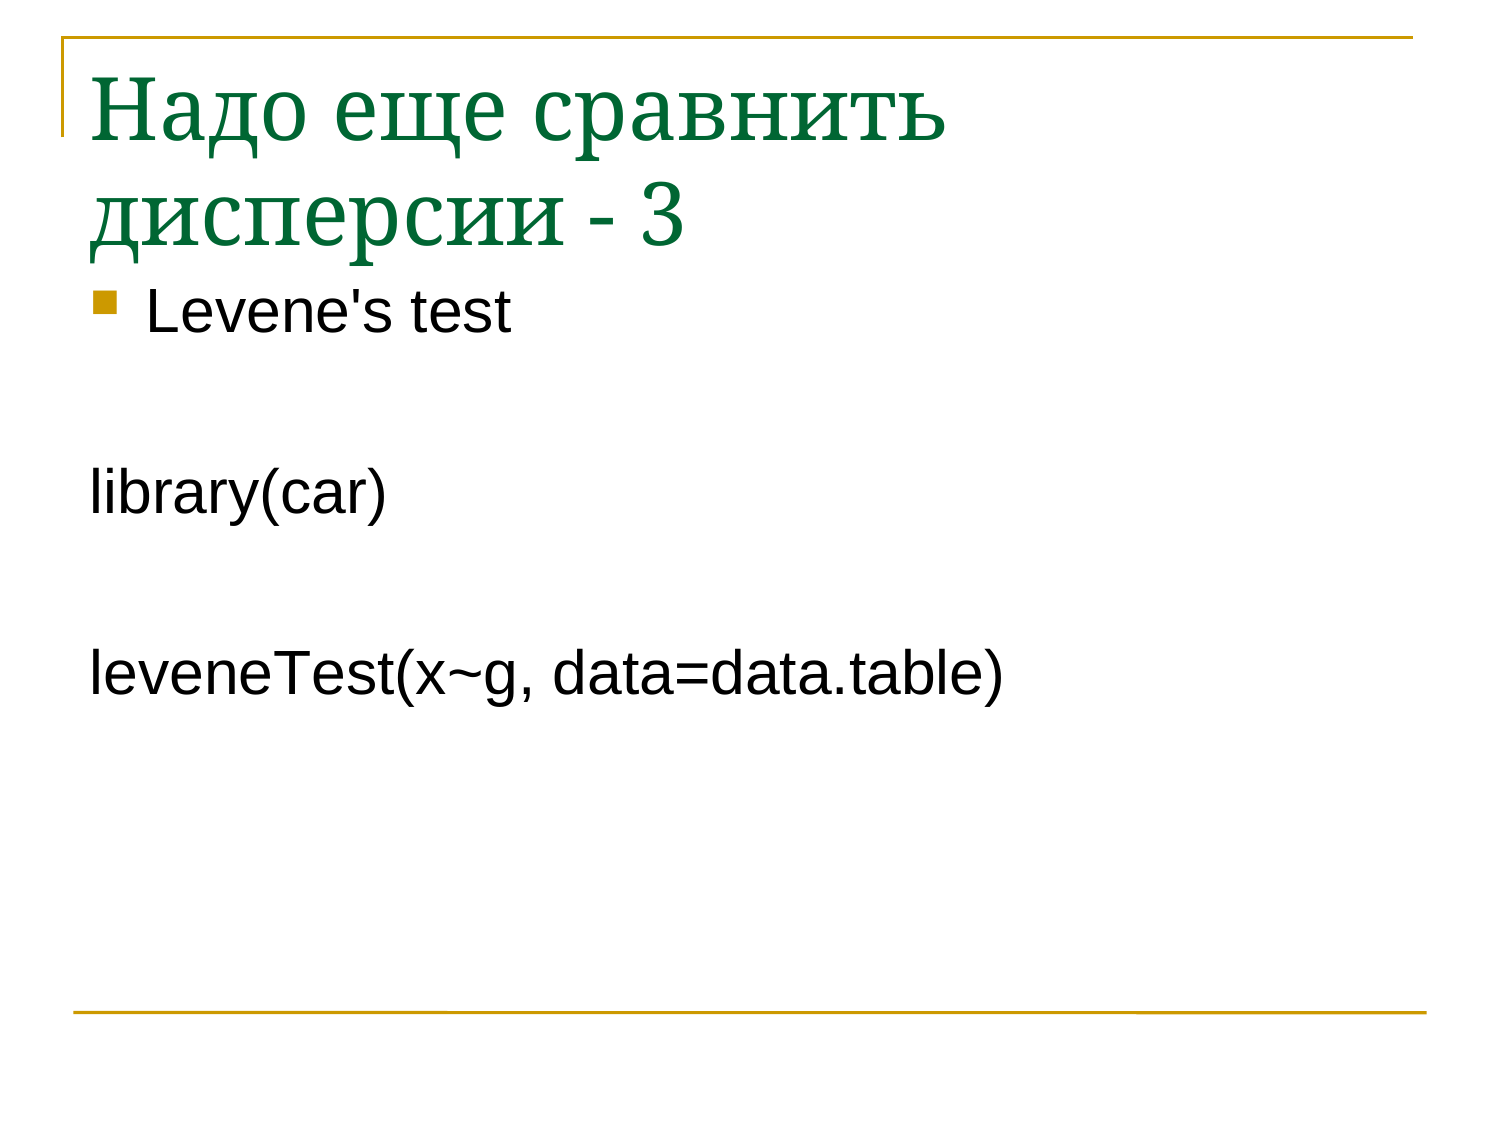

# Надо еще сравнить дисперсии - 3
Levene's test
library(car)
leveneTest(x~g, data=data.table)